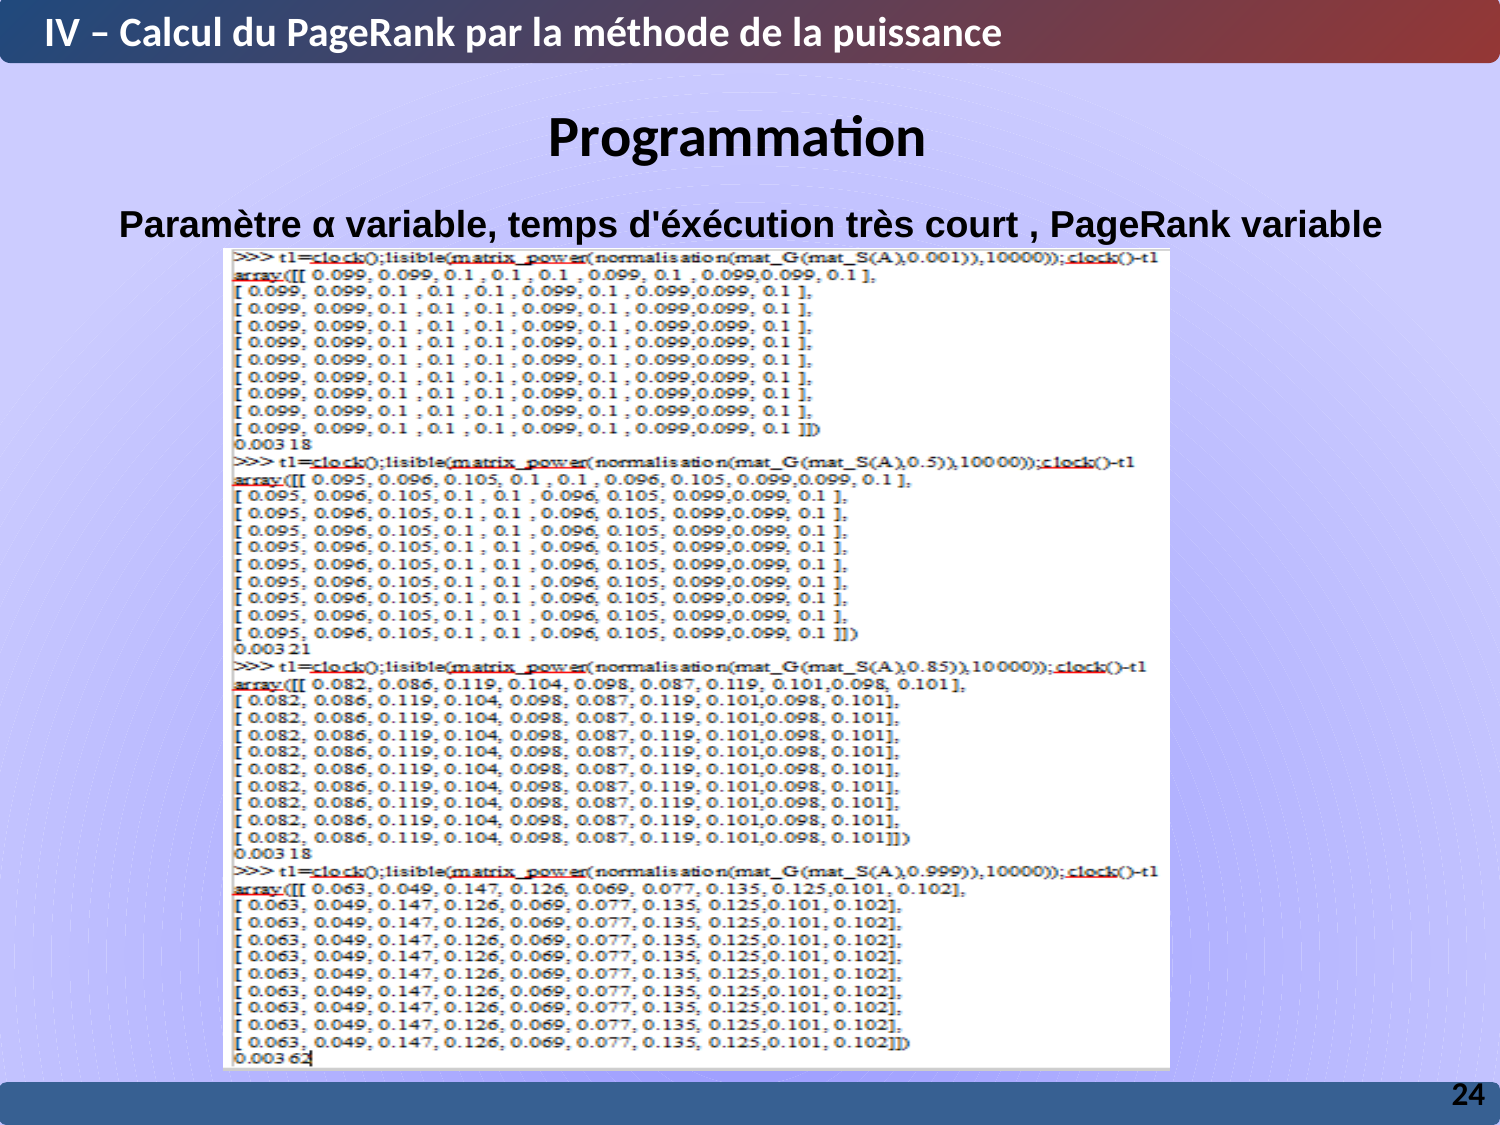

IV – Calcul du PageRank par la méthode de la puissance
Programmation
# Paramètre α variable, temps d'éxécution très court , PageRank variable